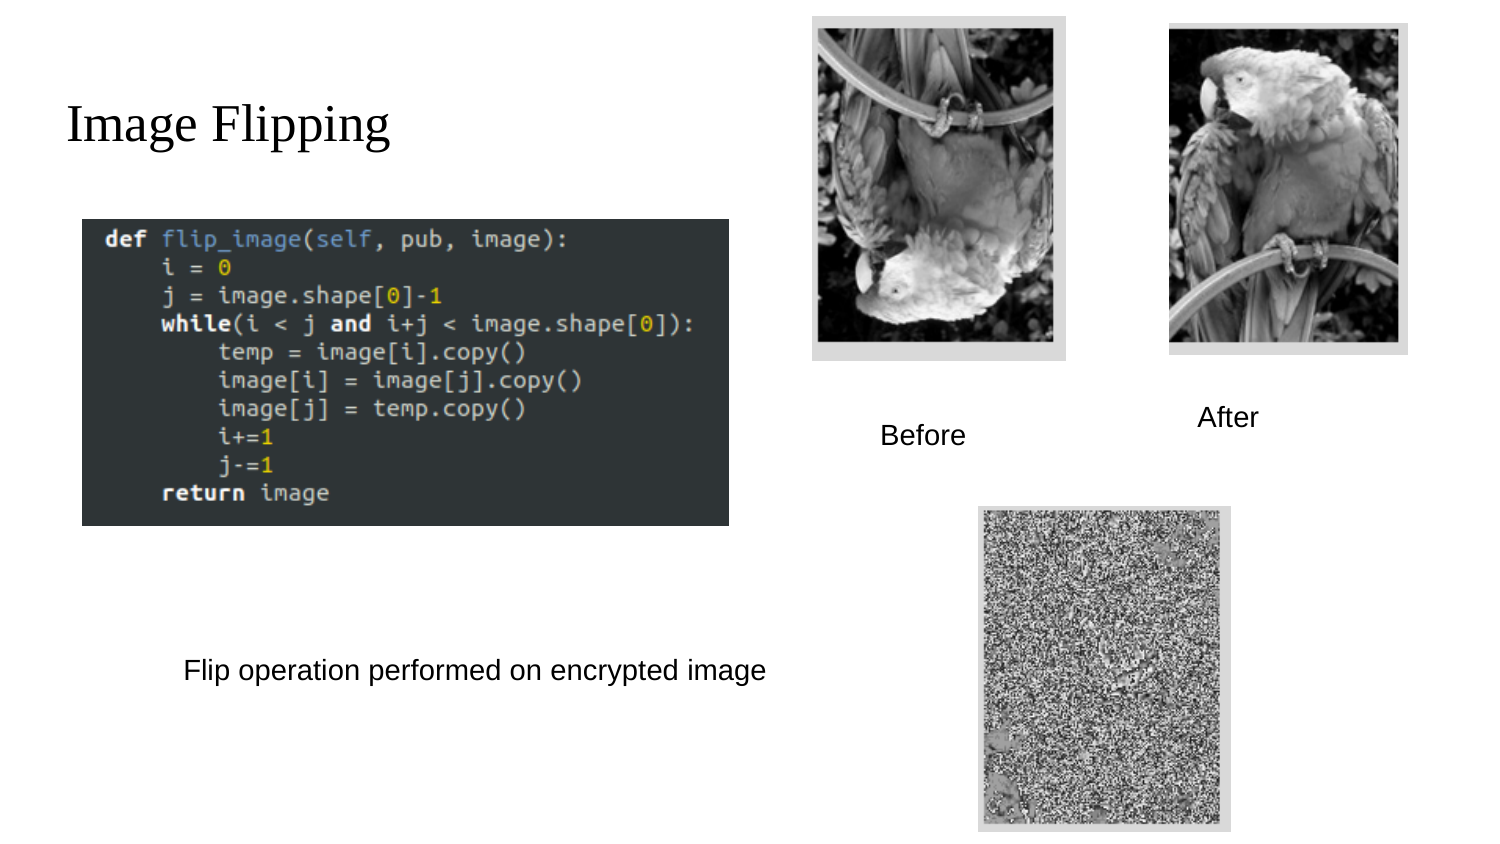

# Image Flipping
After
Before
Flip operation performed on encrypted image